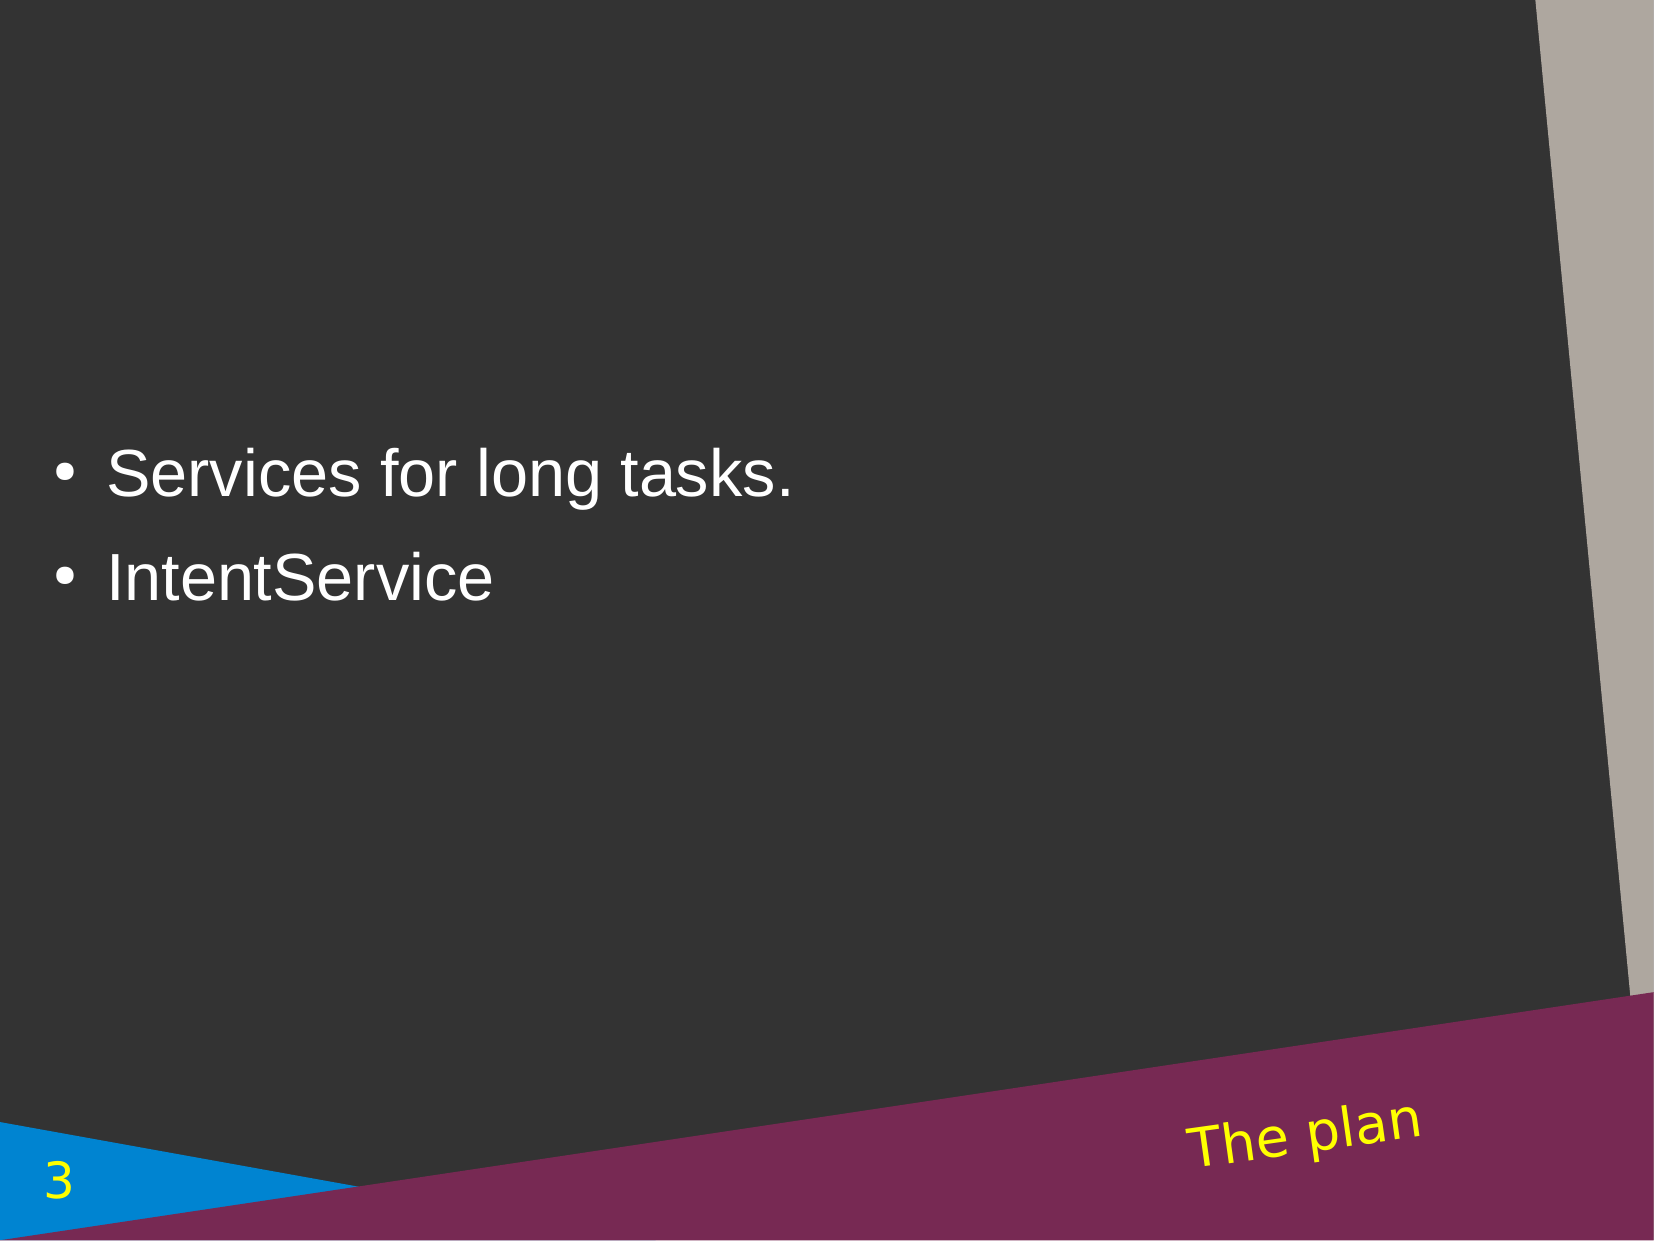

Services for long tasks.
IntentService
# The plan
3